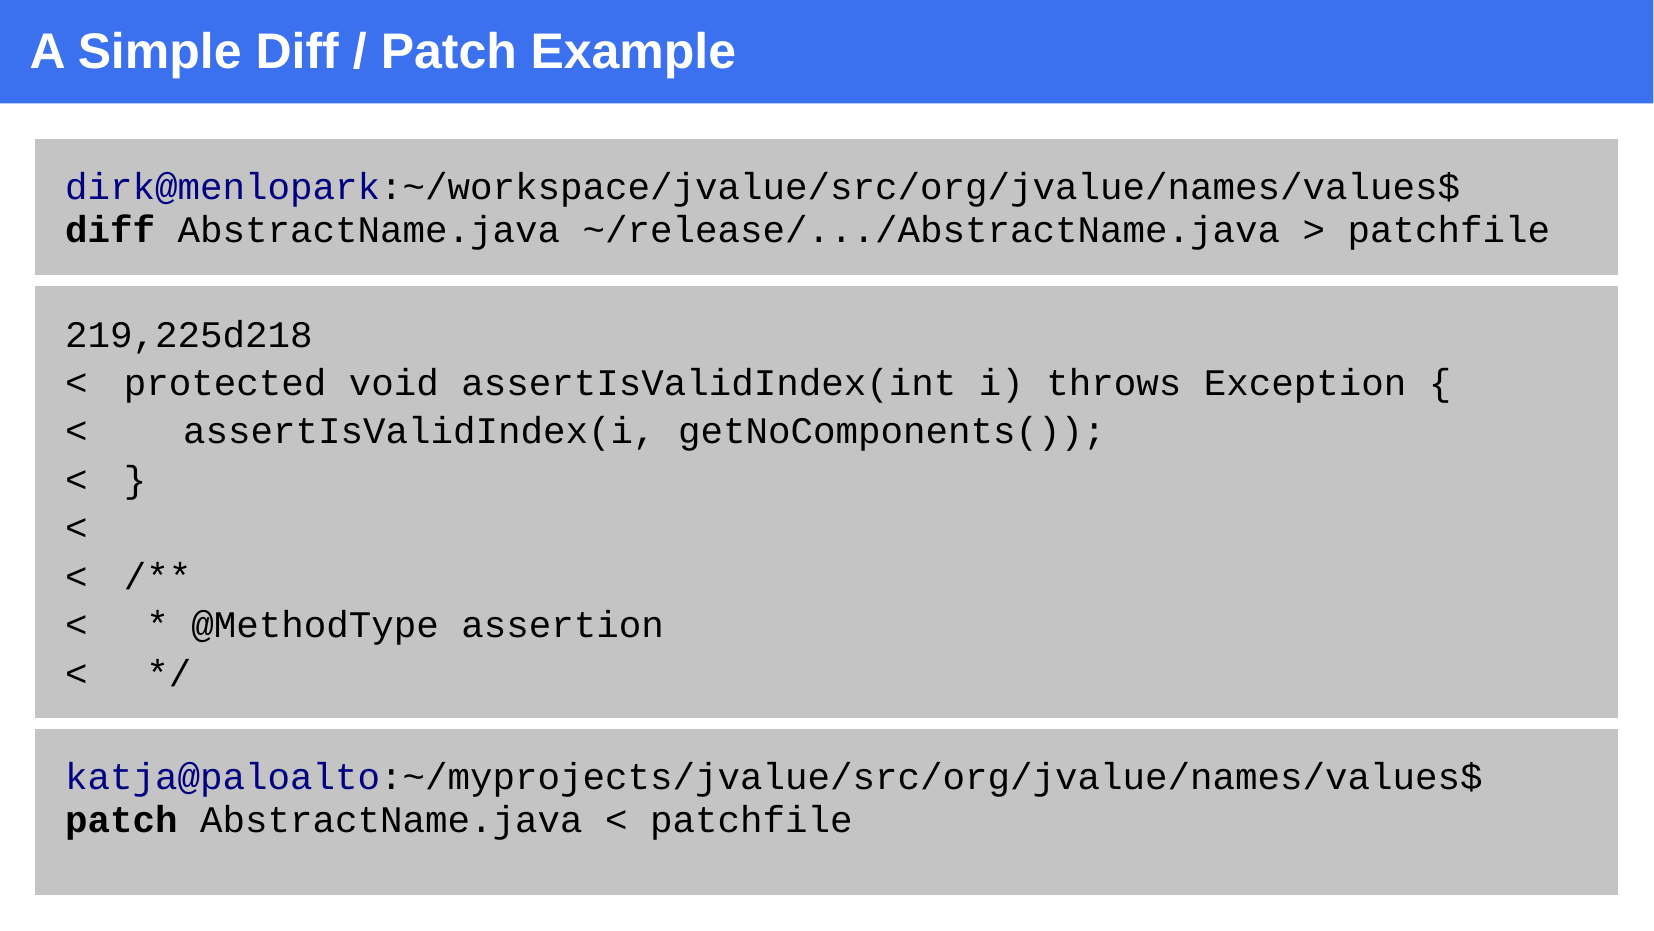

# A Simple Diff / Patch Example
dirk@menlopark:~/workspace/jvalue/src/org/jvalue/names/values$
diff AbstractName.java ~/release/.../AbstractName.java > patchfile
219,225d218
< 	protected void assertIsValidIndex(int i) throws Exception {
< 		assertIsValidIndex(i, getNoComponents());
< 	}
<
< 	/**
< 	 * @MethodType assertion
< 	 */
katja@paloalto:~/myprojects/jvalue/src/org/jvalue/names/values$
patch AbstractName.java < patchfile
Free / Libre and Open Source Software
25
© 2019 Dirk Riehle - All Rights Reserved